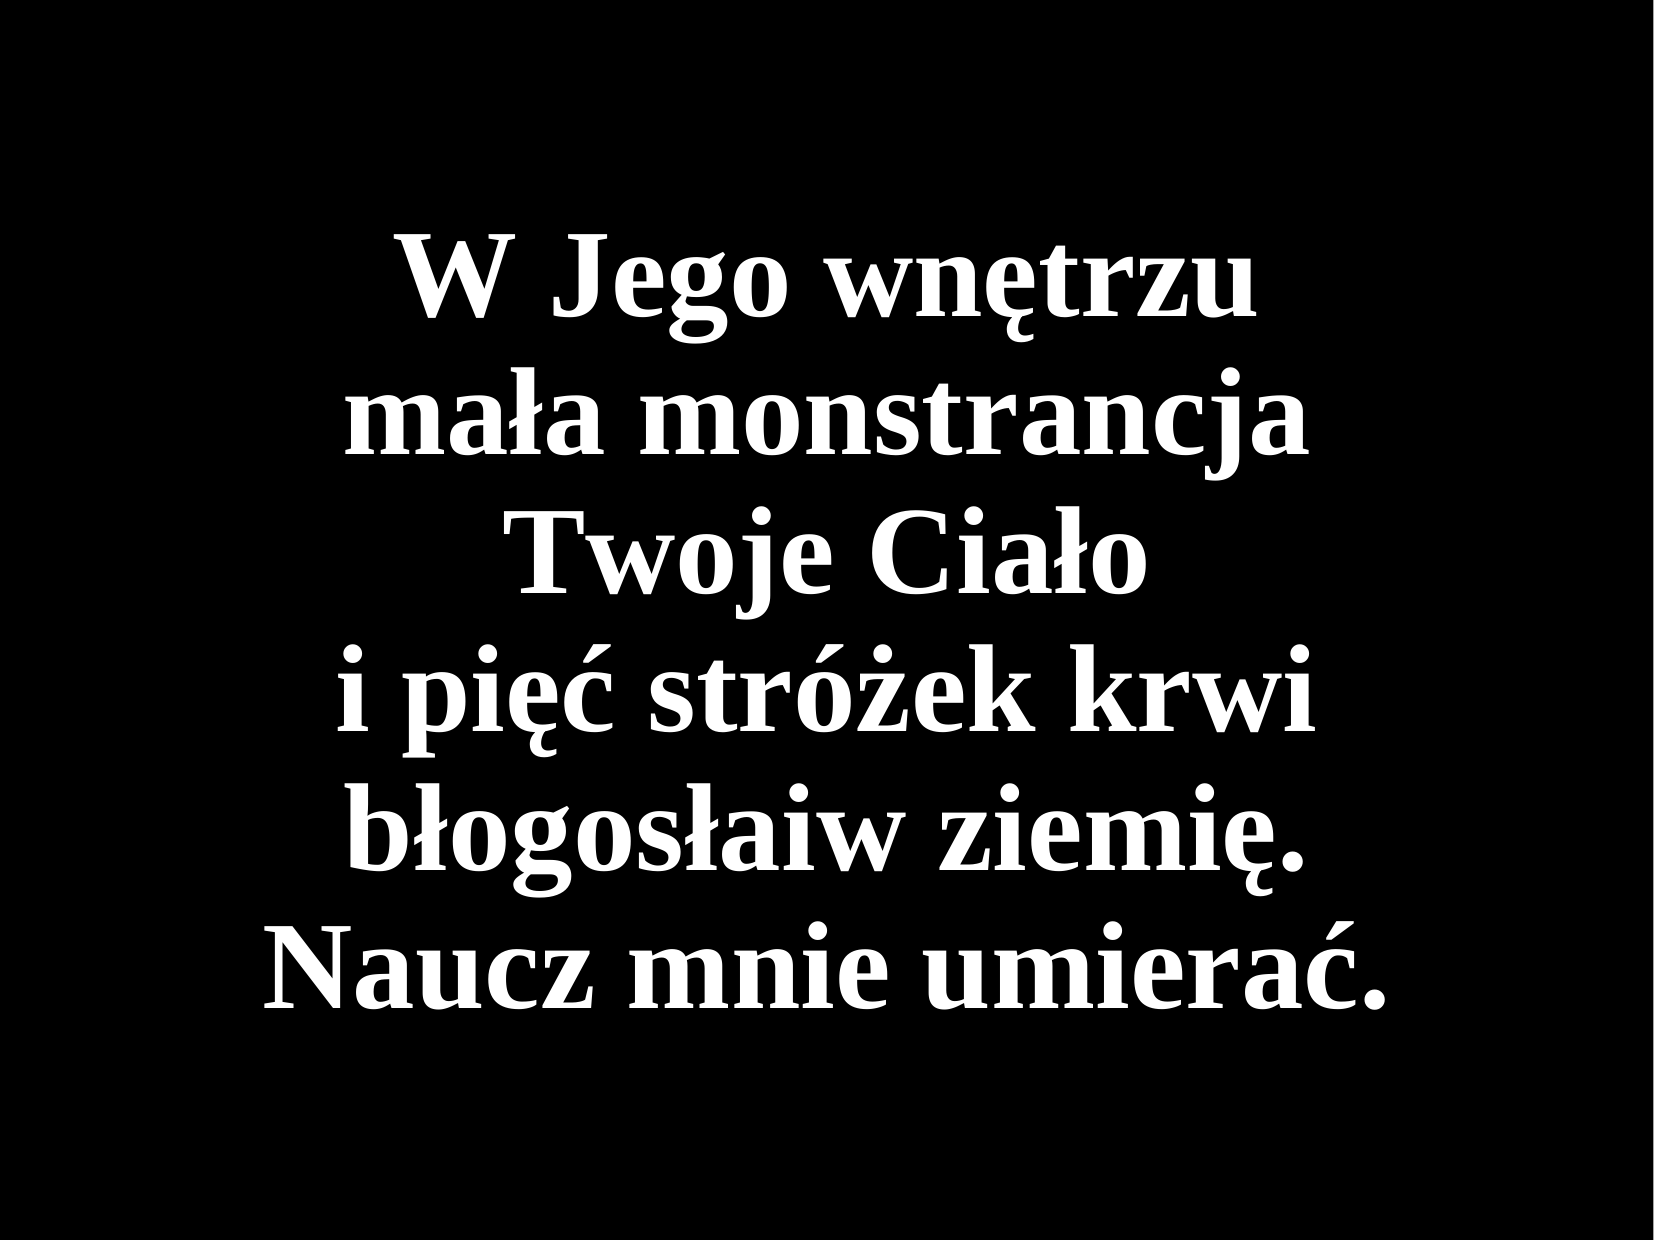

# W Jego wnętrzu mała monstrancja Twoje Ciało i pięć stróżek krwi błogosłaiw ziemię. Naucz mnie umierać.